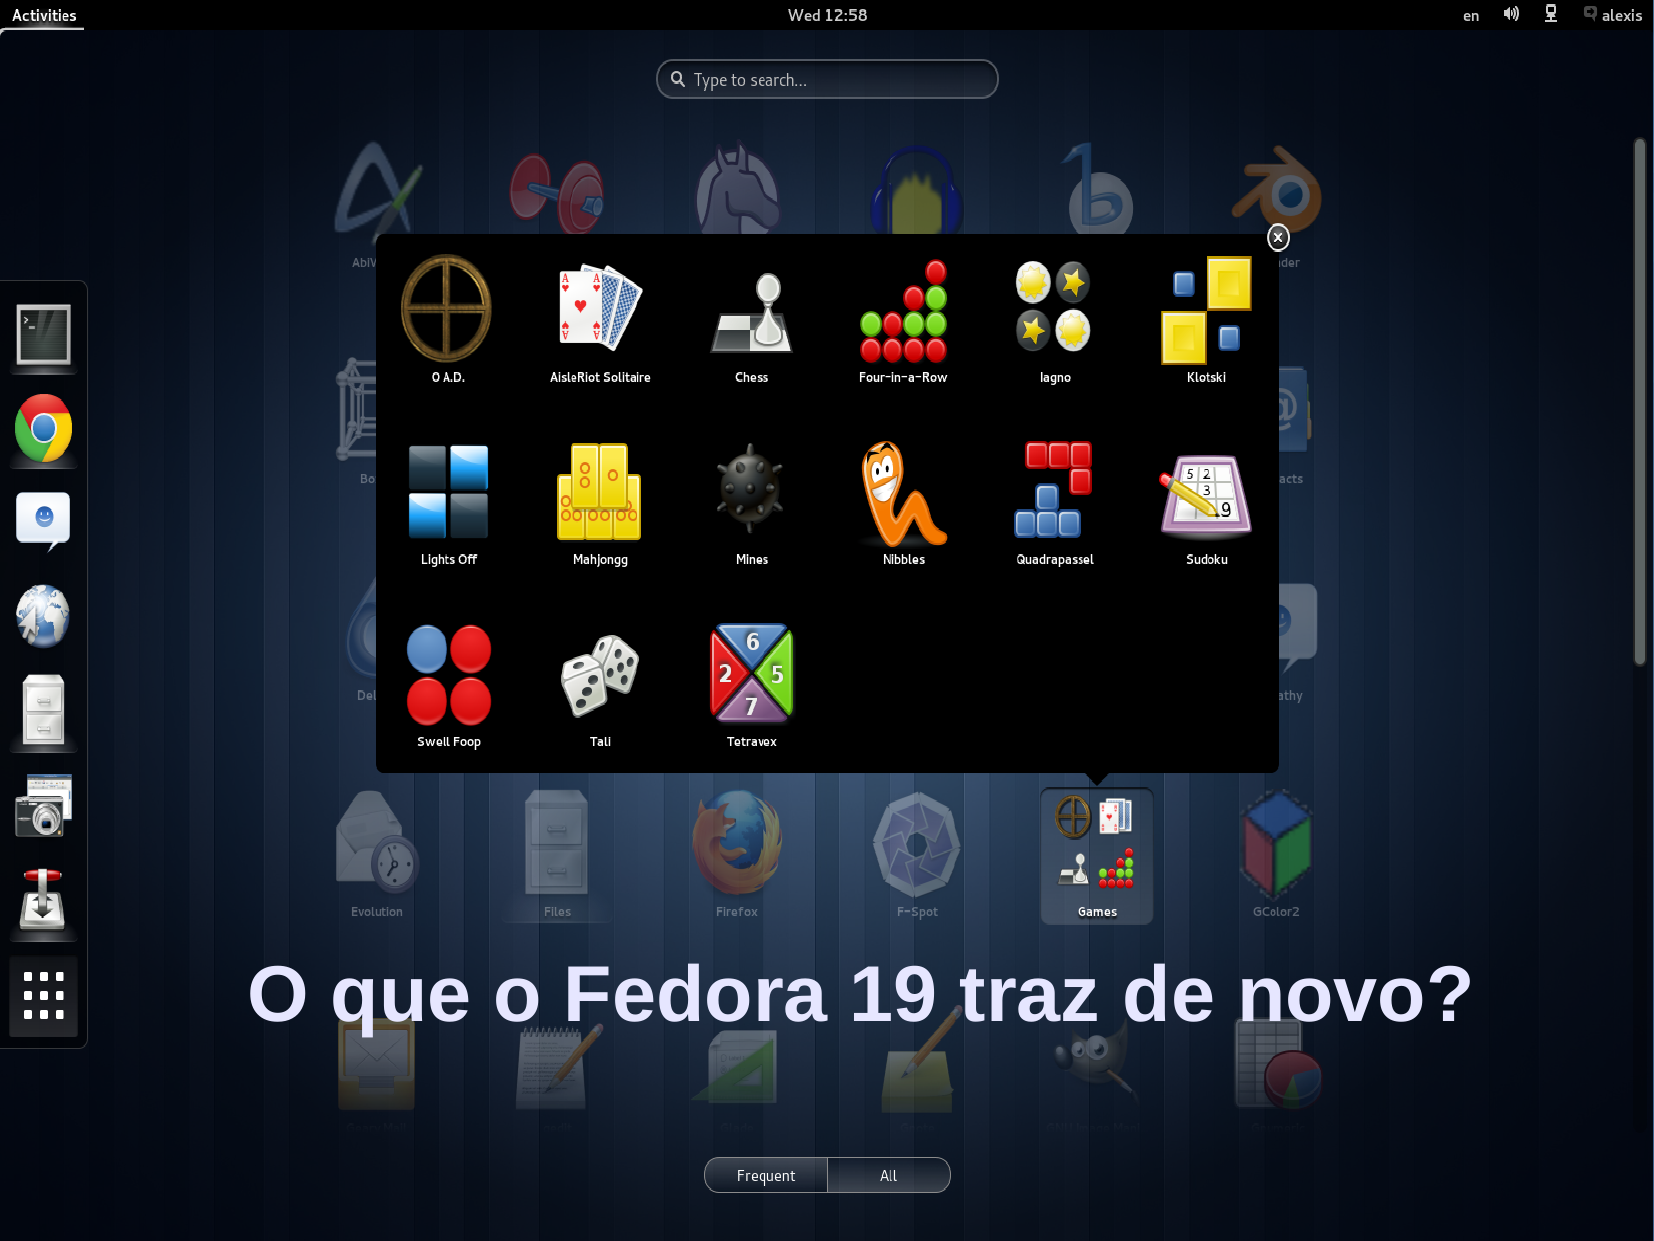

O que o Fedora 19 traz de novo?